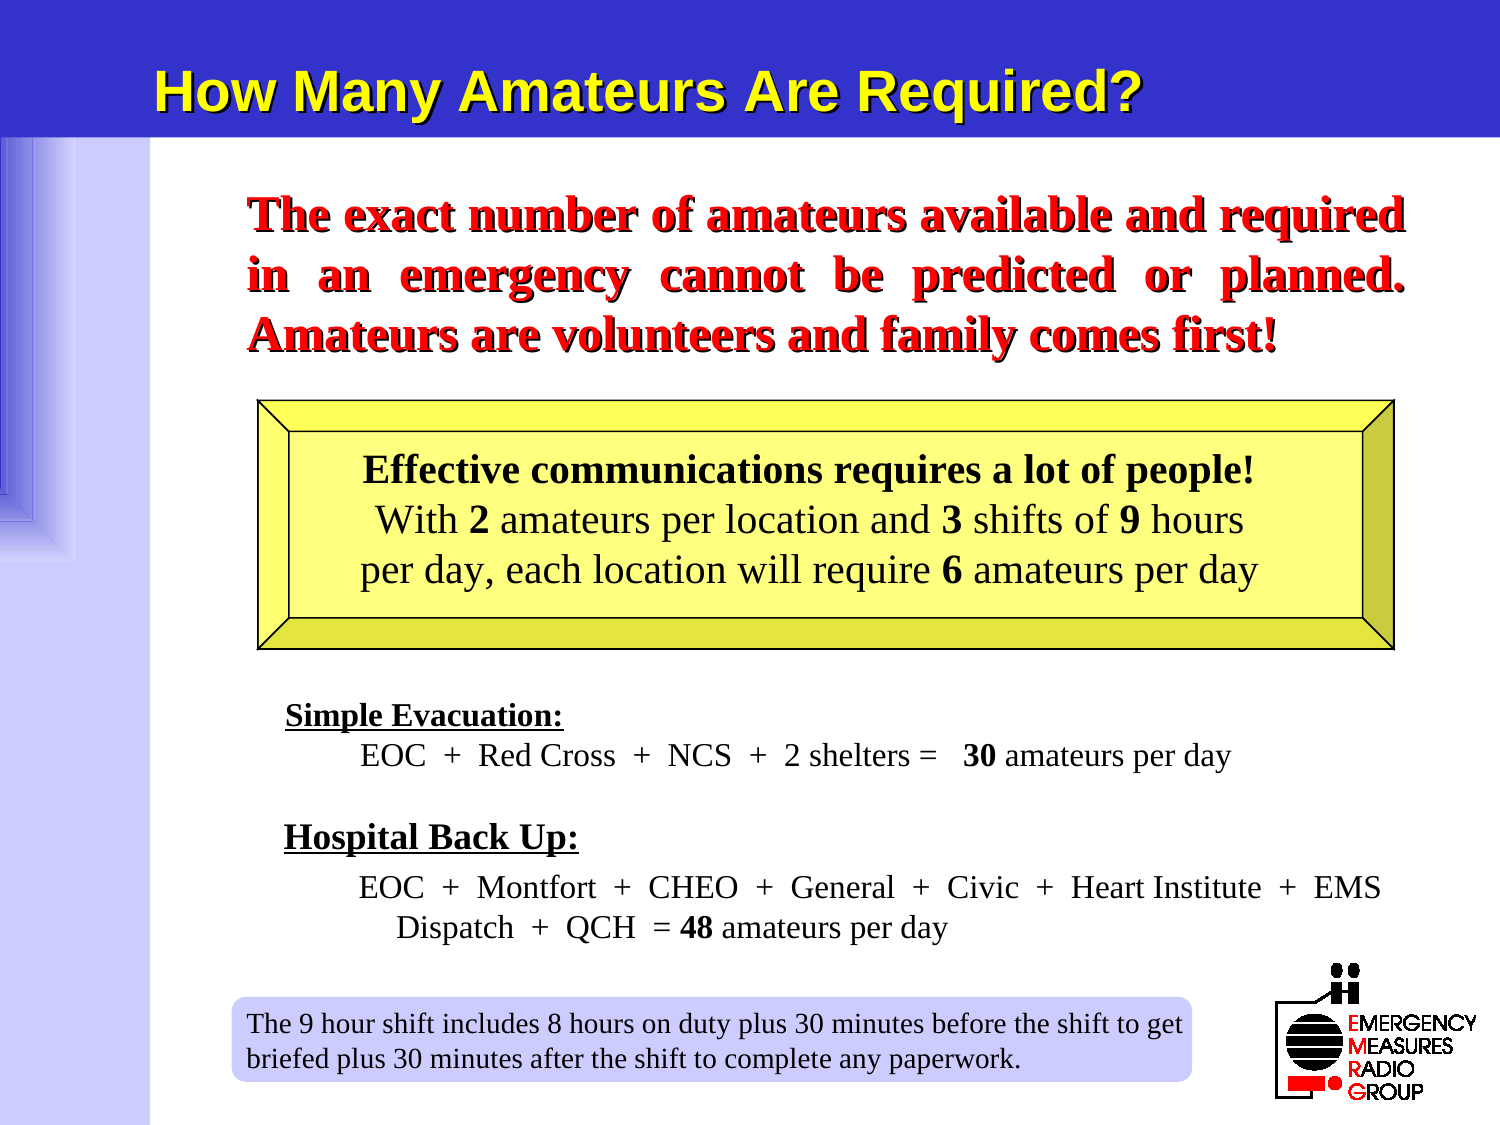

How Many Amateurs Are Required?
The exact number of amateurs available and required in an emergency cannot be predicted or planned. Amateurs are volunteers and family comes first!
Effective communications requires a lot of people!
With 2 amateurs per location and 3 shifts of 9 hours per day, each location will require 6 amateurs per day
Simple Evacuation:
EOC + Red Cross + NCS + 2 shelters = 30 amateurs per day
Hospital Back Up:
EOC + Montfort + CHEO + General + Civic + Heart Institute + EMS Dispatch + QCH = 48 amateurs per day
The 9 hour shift includes 8 hours on duty plus 30 minutes before the shift to get briefed plus 30 minutes after the shift to complete any paperwork.